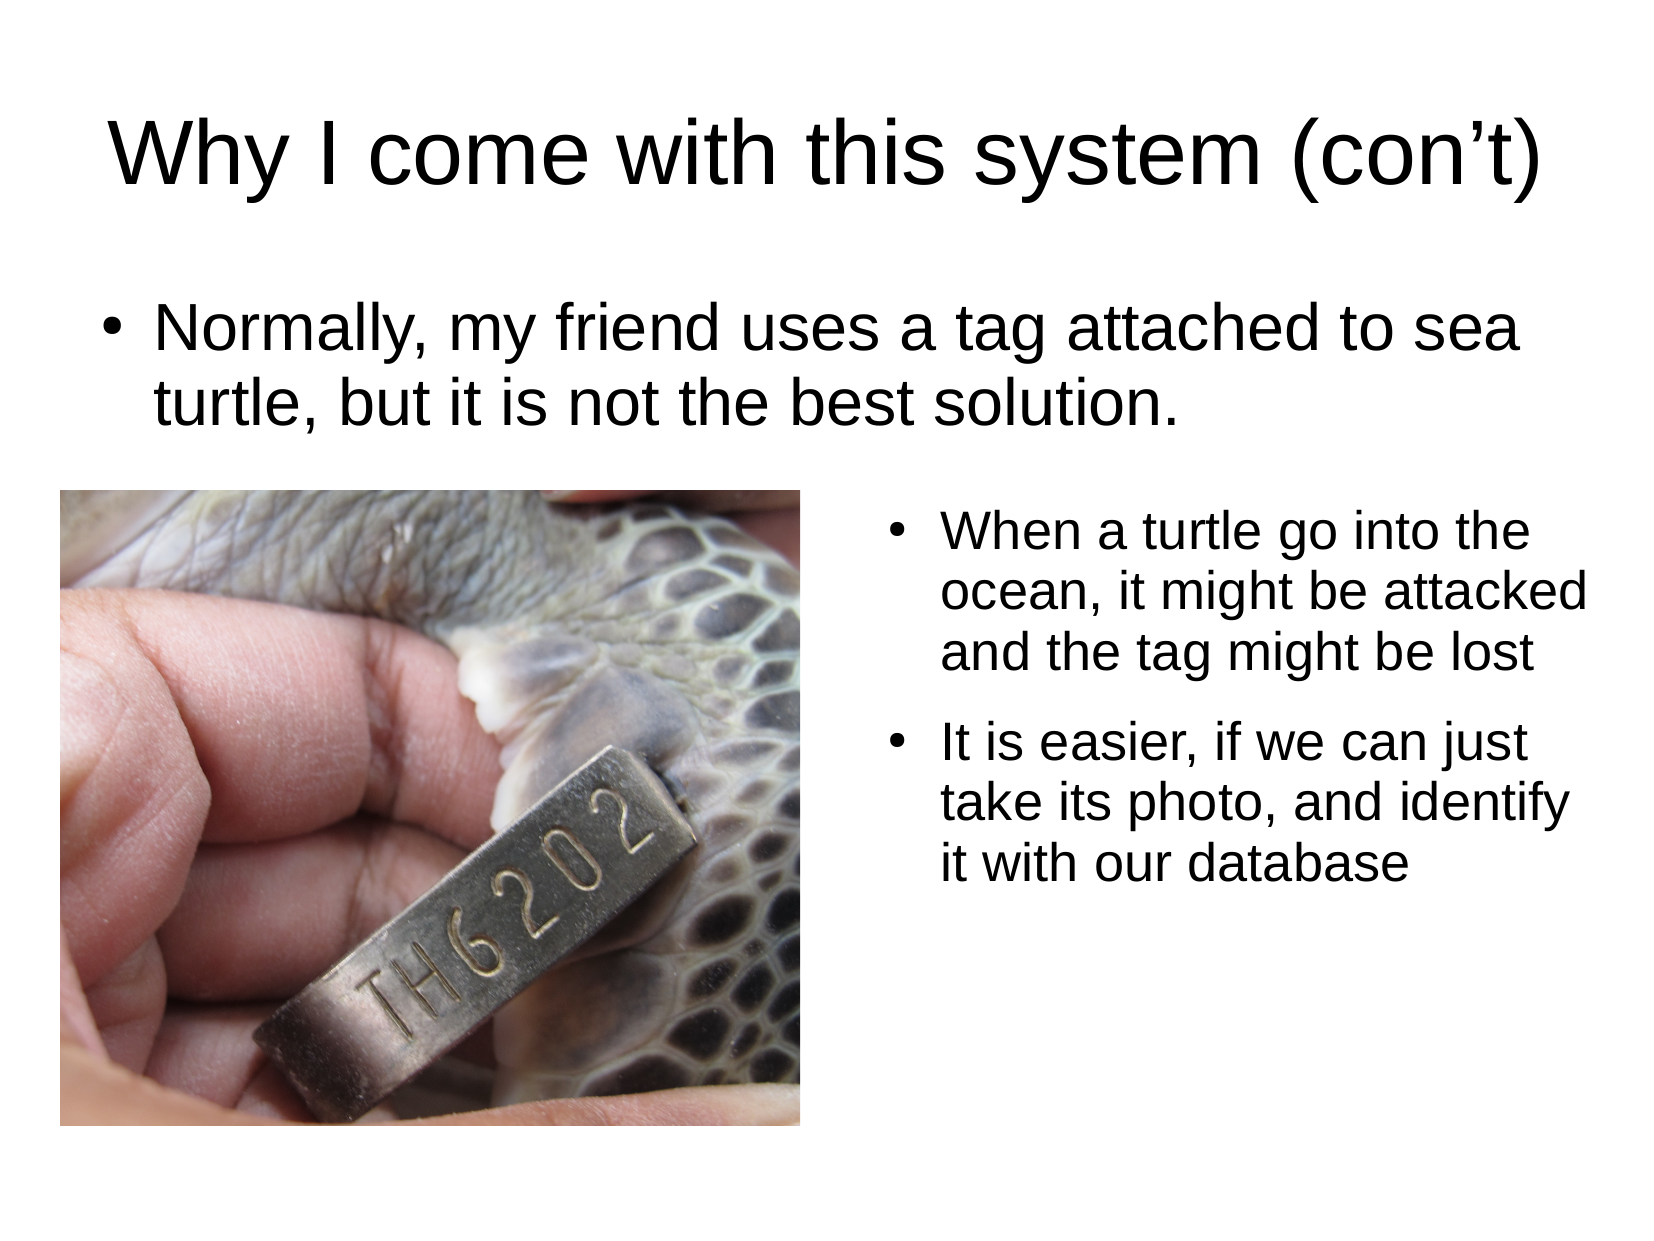

# Why I come with this system (con’t)
Normally, my friend uses a tag attached to sea turtle, but it is not the best solution.
When a turtle go into the ocean, it might be attacked and the tag might be lost
It is easier, if we can just take its photo, and identify it with our database